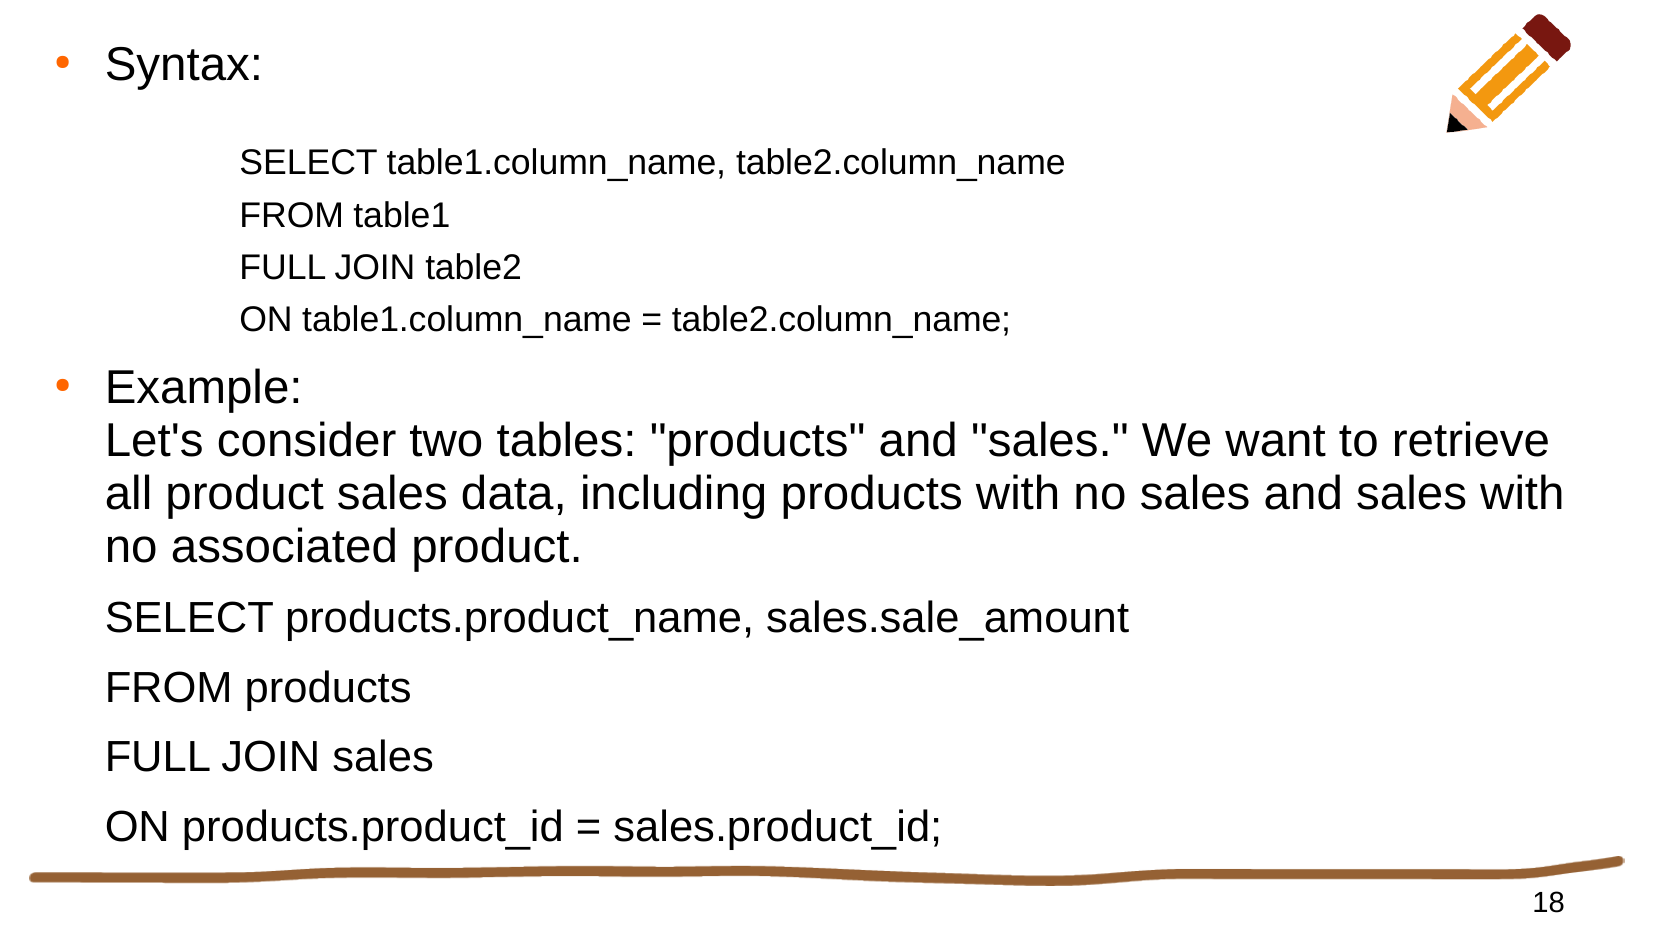

# Syntax:
SELECT table1.column_name, table2.column_name
FROM table1
FULL JOIN table2
ON table1.column_name = table2.column_name;
Example:
Let's consider two tables: "products" and "sales." We want to retrieve all product sales data, including products with no sales and sales with no associated product.
SELECT products.product_name, sales.sale_amount
FROM products
FULL JOIN sales
ON products.product_id = sales.product_id;
18